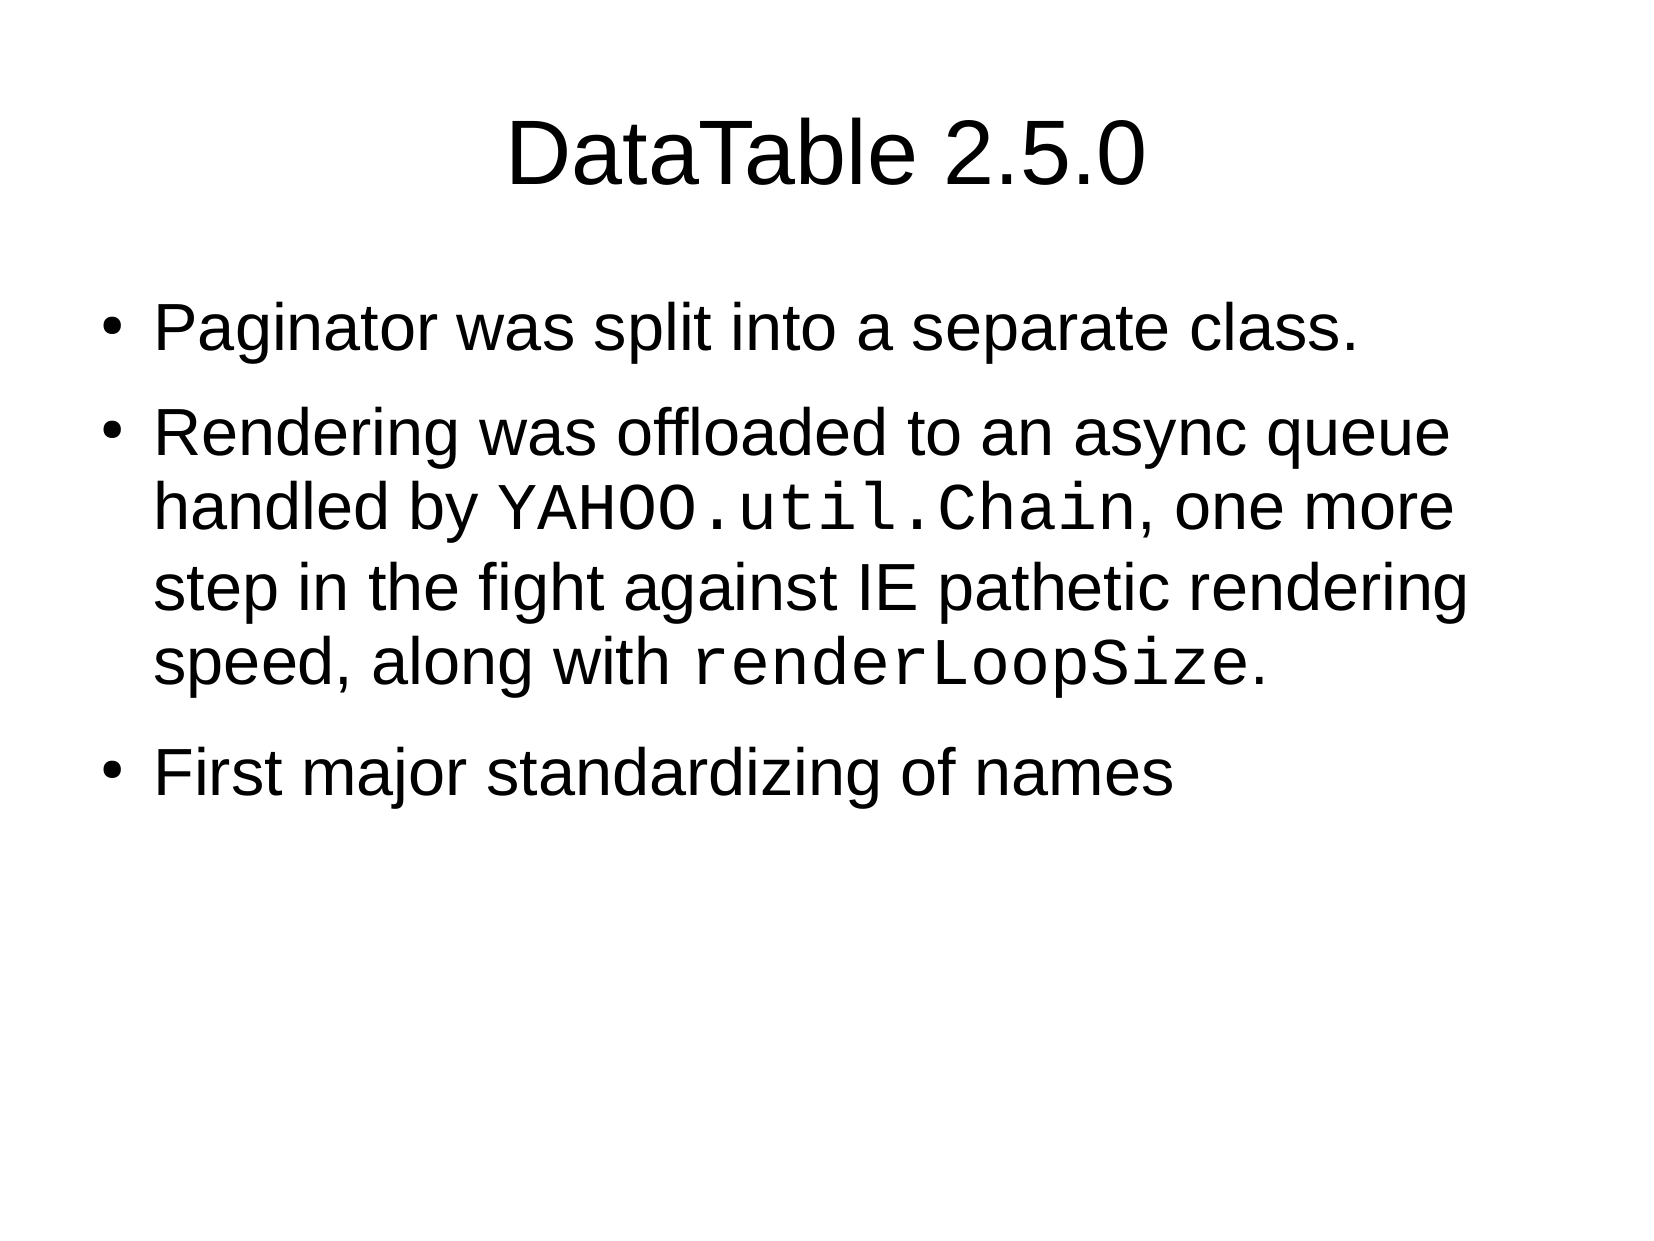

# DataTable 2.5.0
Paginator was split into a separate class.
Rendering was offloaded to an async queue handled by YAHOO.util.Chain, one more step in the fight against IE pathetic rendering speed, along with renderLoopSize.
First major standardizing of names